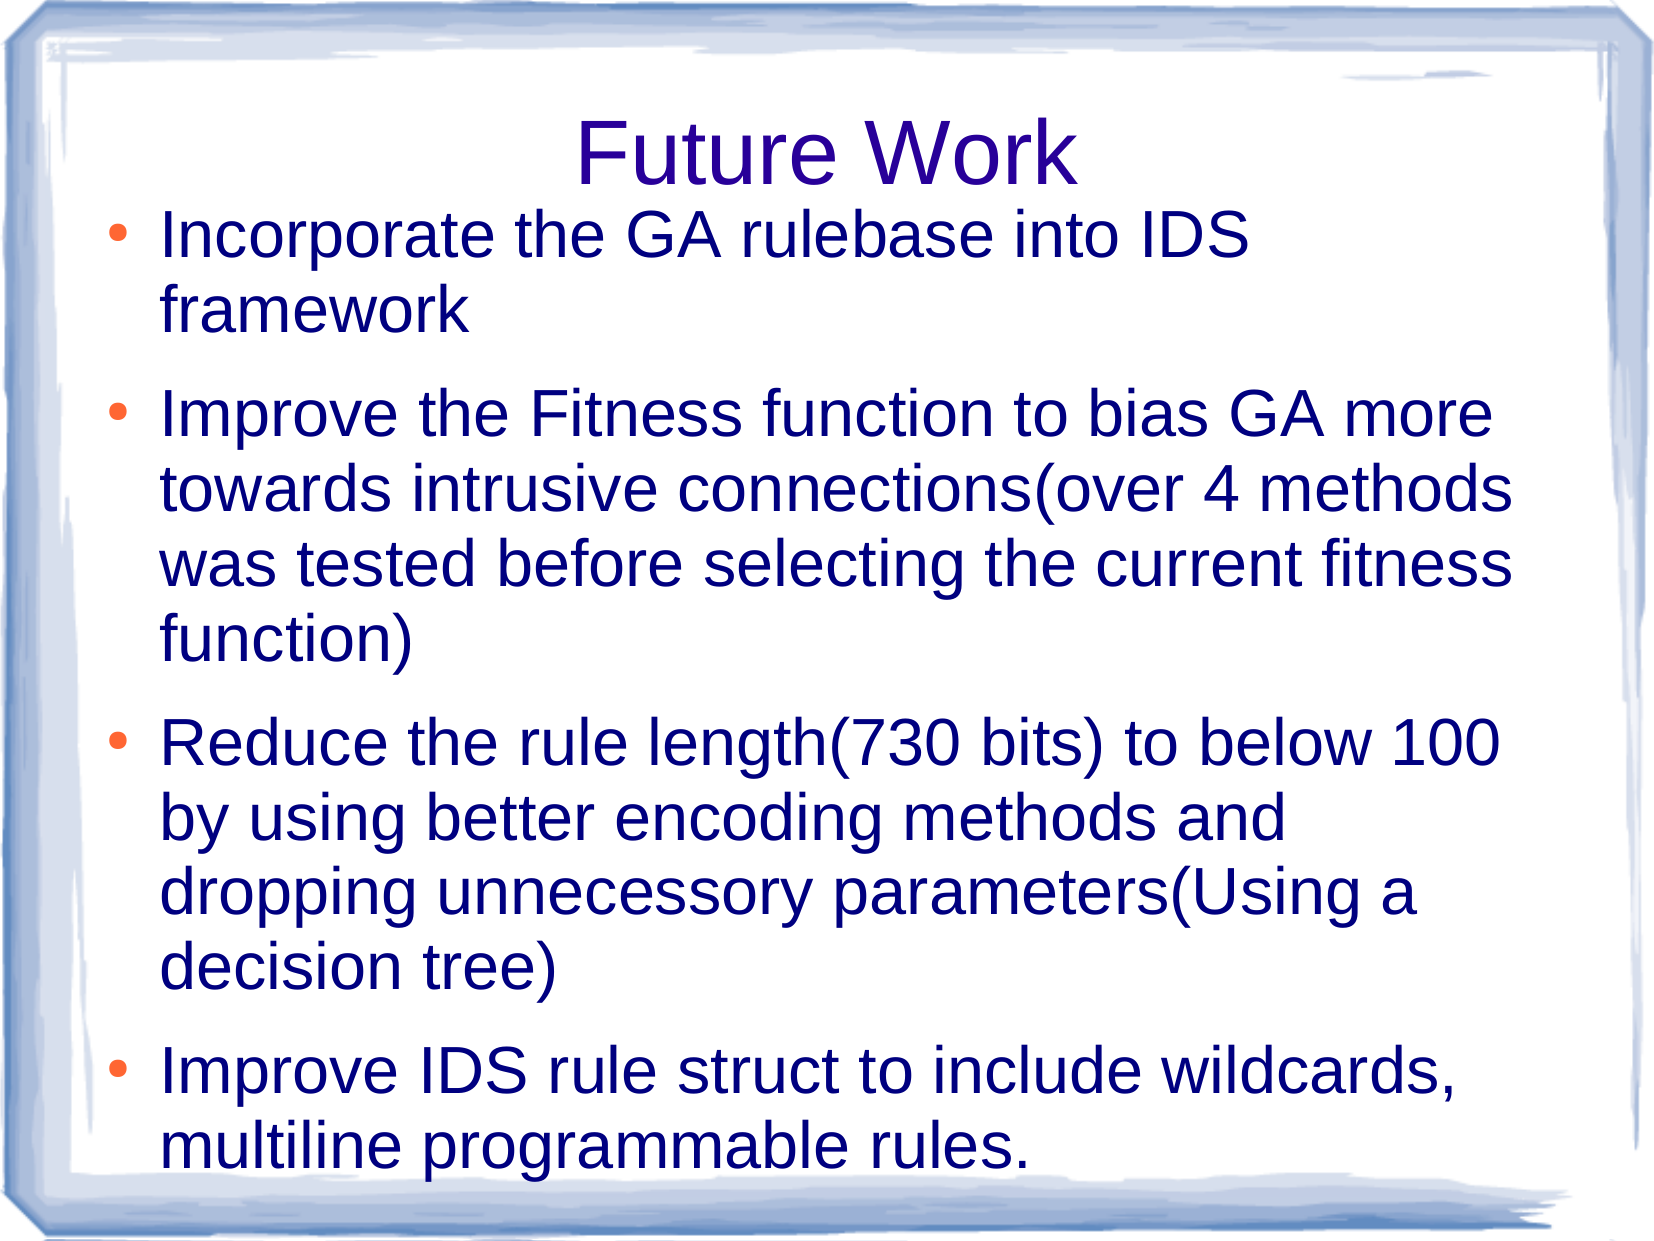

# Future Work
Incorporate the GA rulebase into IDS framework
Improve the Fitness function to bias GA more towards intrusive connections(over 4 methods was tested before selecting the current fitness function)
Reduce the rule length(730 bits) to below 100 by using better encoding methods and dropping unnecessory parameters(Using a decision tree)
Improve IDS rule struct to include wildcards, multiline programmable rules.